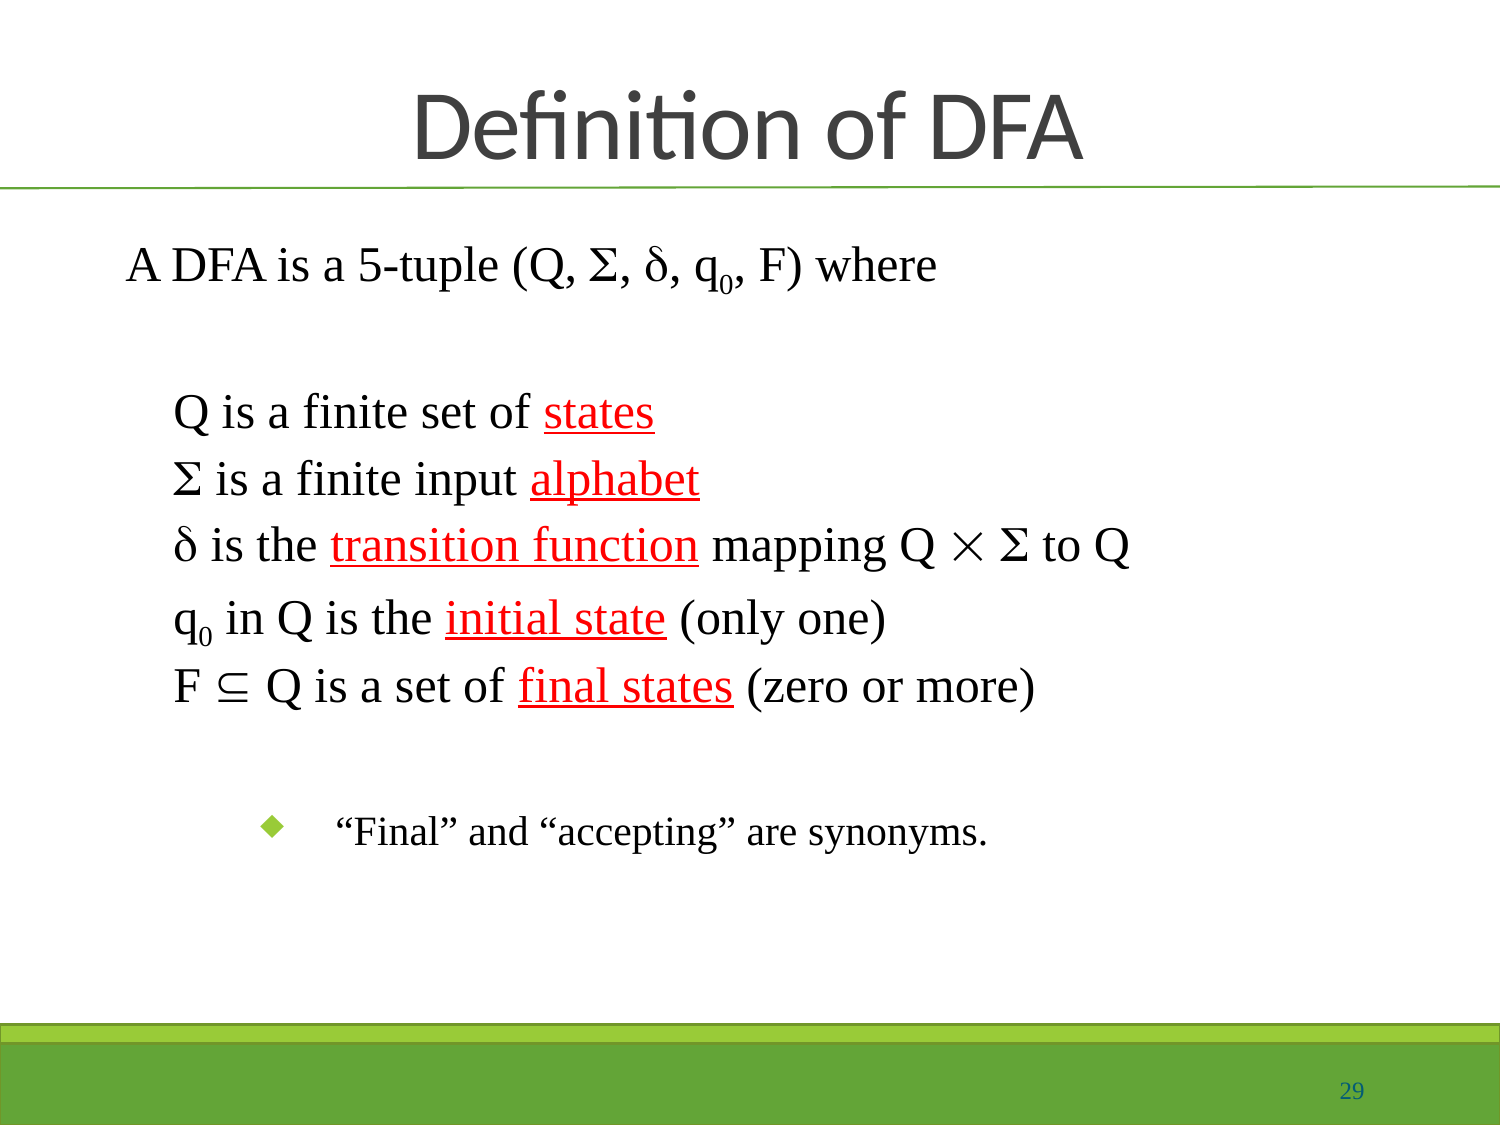

# Definition of DFA
A DFA is a 5-tuple (Q, , , q0, F) where
Q is a finite set of states
 is a finite input alphabet
 is the transition function mapping Q   to Q
q0 in Q is the initial state (only one)
F  Q is a set of final states (zero or more)
“Final” and “accepting” are synonyms.